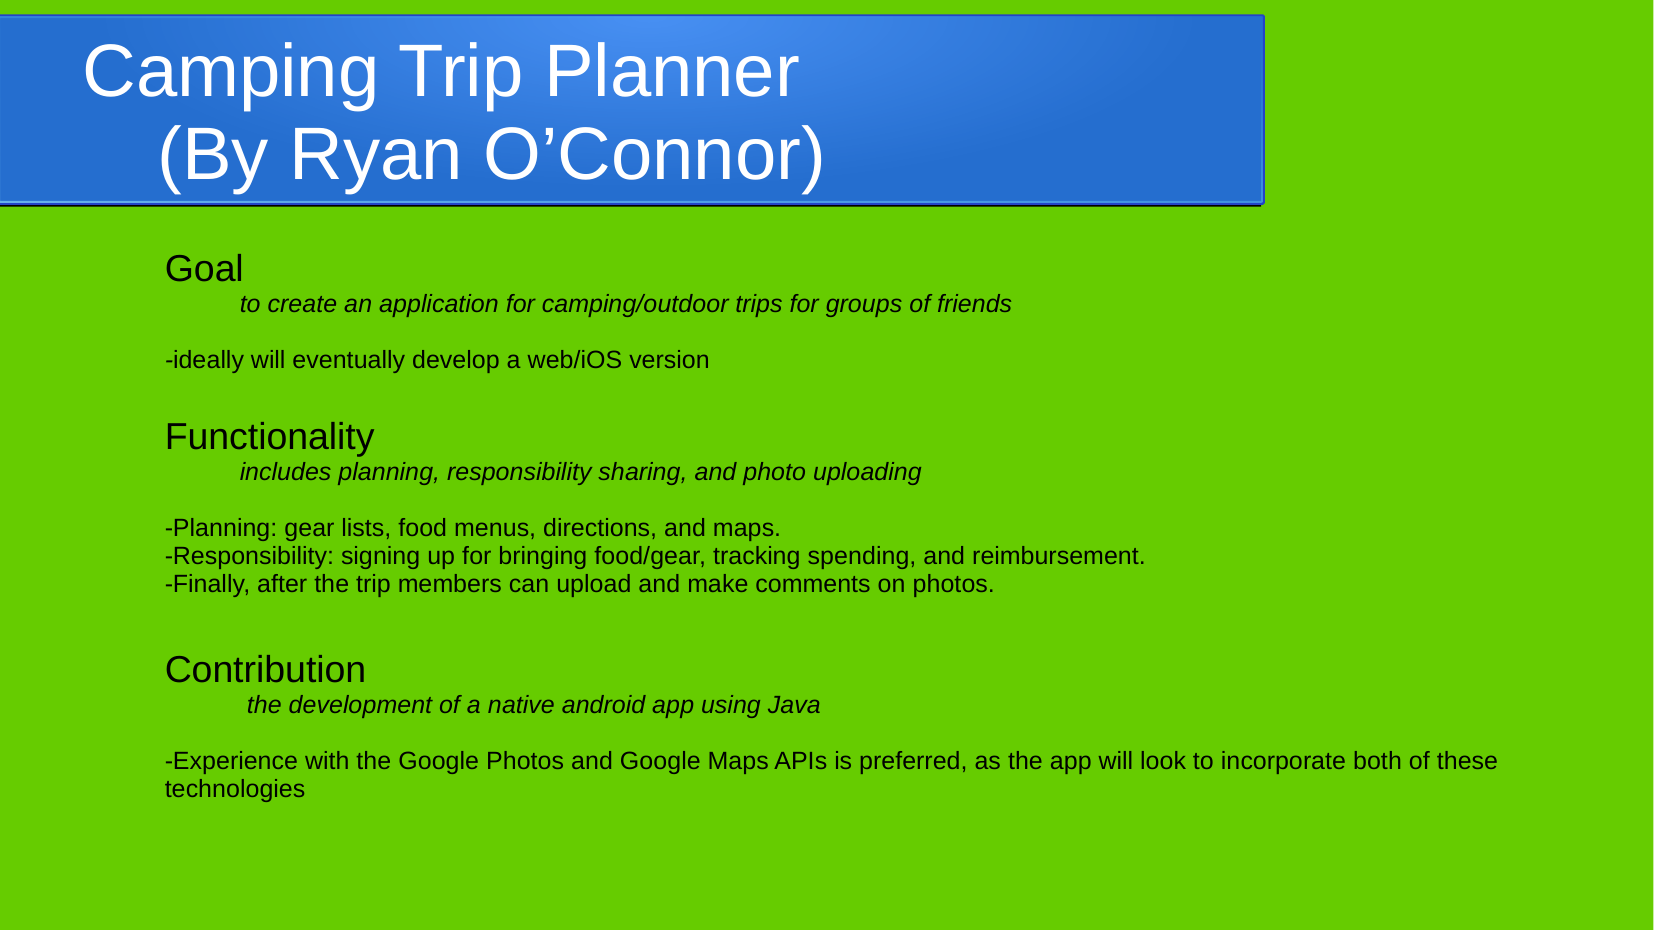

# Camping Trip Planner (By Ryan O’Connor)
Goal
	to create an application for camping/outdoor trips for groups of friends
-ideally will eventually develop a web/iOS version
Functionality
	includes planning, responsibility sharing, and photo uploading
-Planning: gear lists, food menus, directions, and maps.
-Responsibility: signing up for bringing food/gear, tracking spending, and reimbursement.
-Finally, after the trip members can upload and make comments on photos.
Contribution
	 the development of a native android app using Java
-Experience with the Google Photos and Google Maps APIs is preferred, as the app will look to incorporate both of these technologies